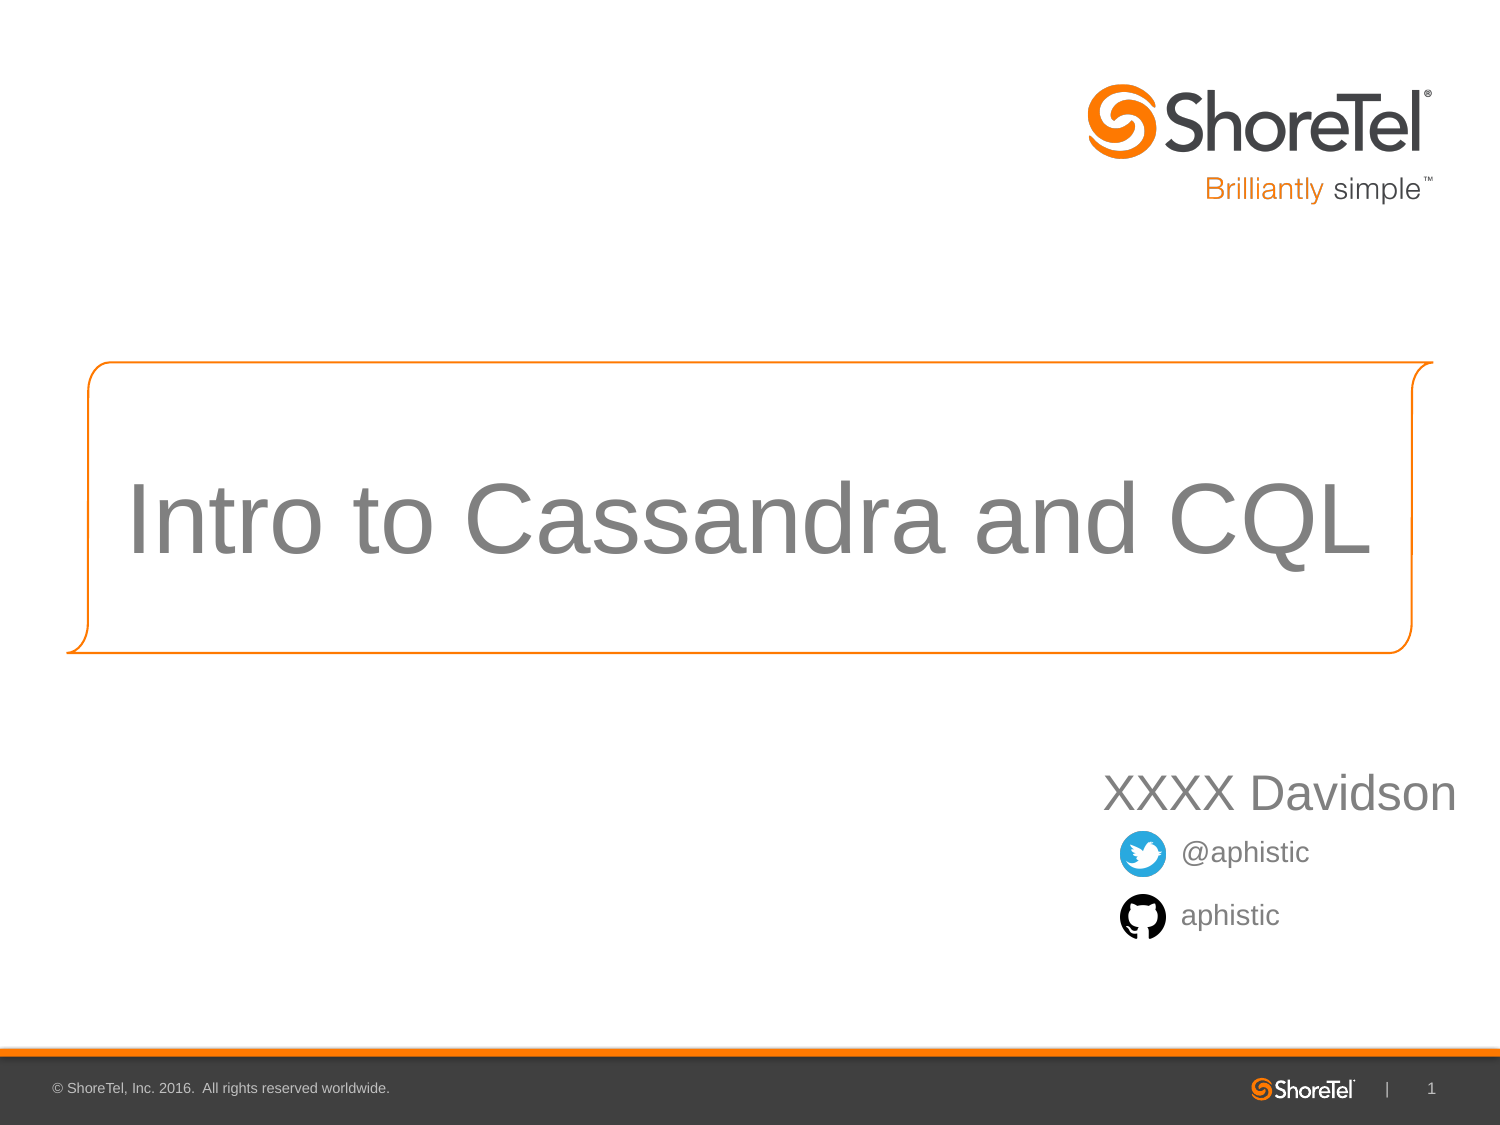

#
Intro to Cassandra and CQL
XXXX Davidson
@aphistic
aphistic